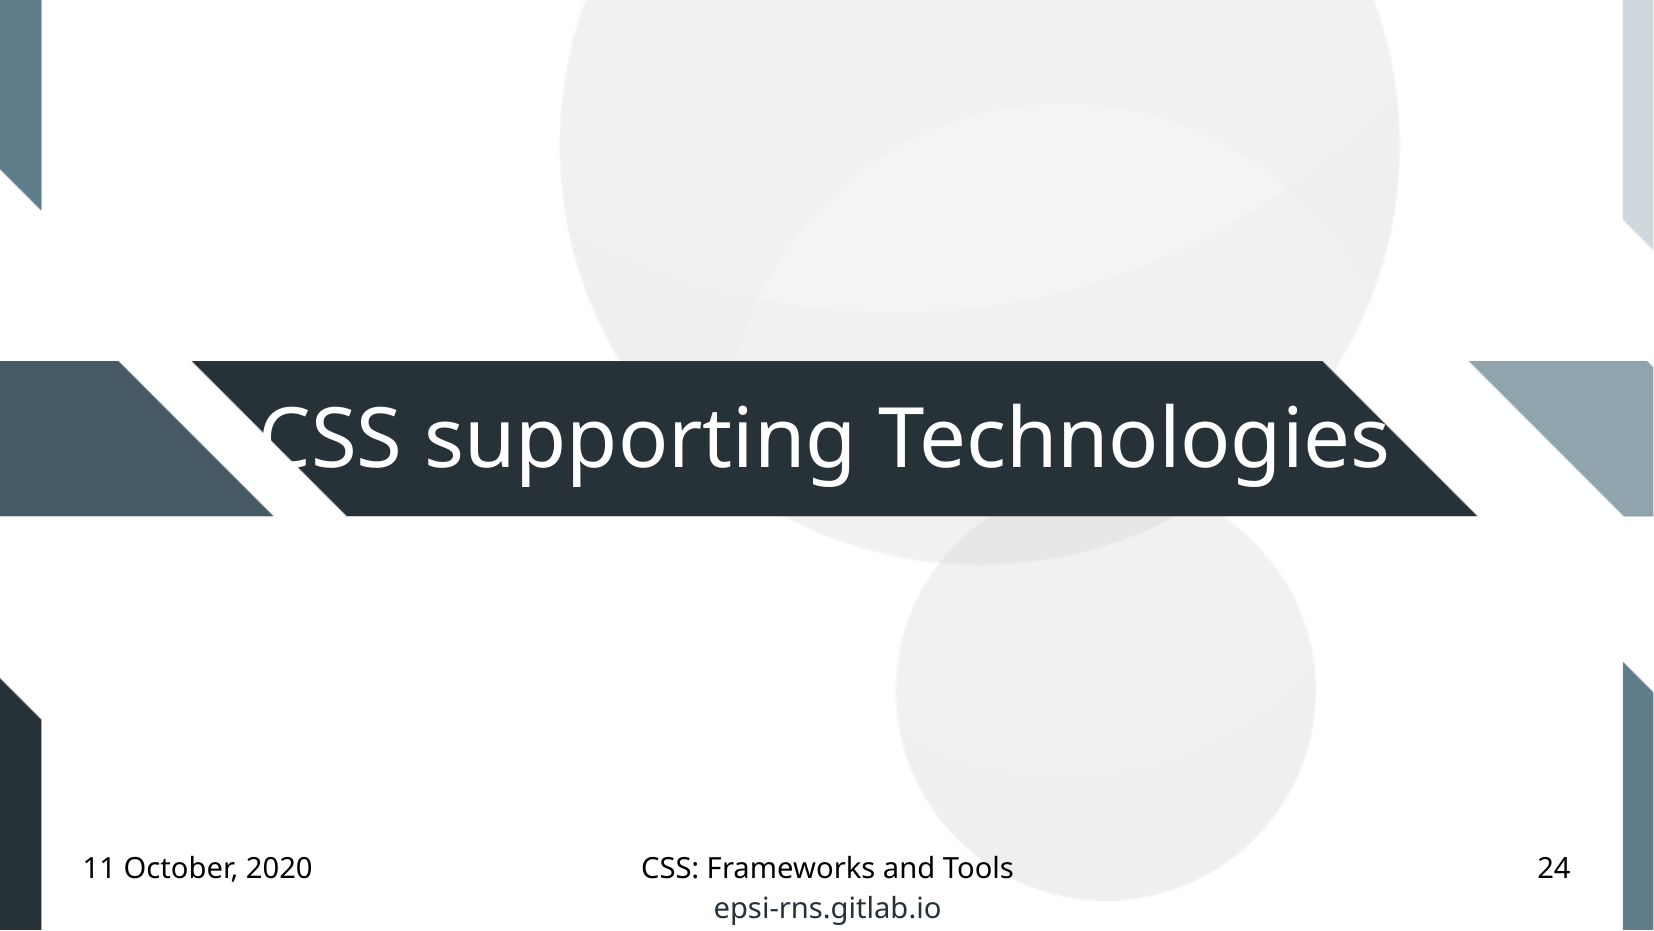

# CSS supporting Technologies
11 October, 2020
CSS: Frameworks and Tools
24